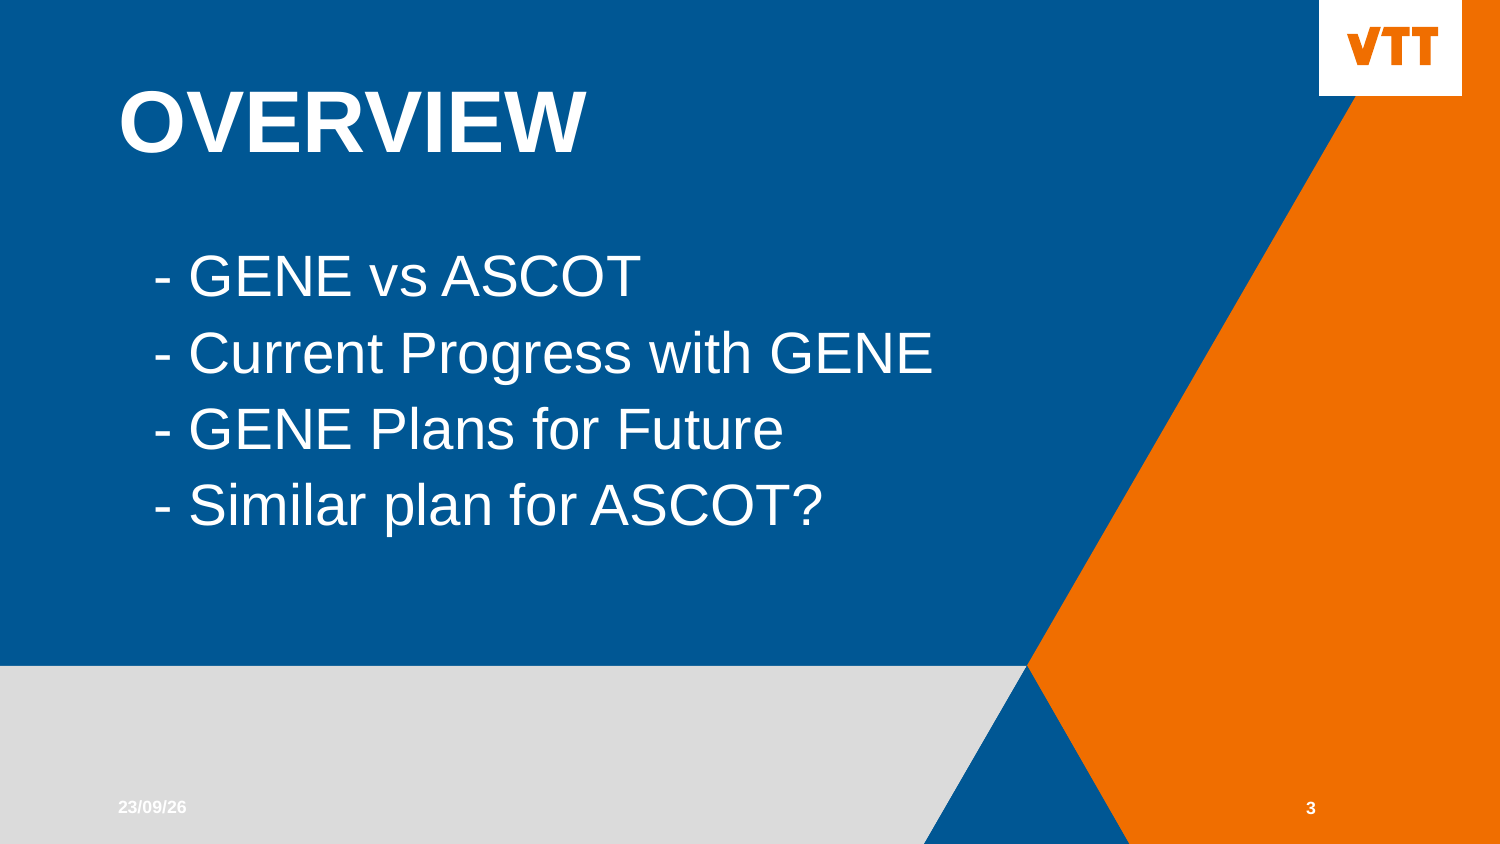

# OVERVIEW
- GENE vs ASCOT
- Current Progress with GENE
- GENE Plans for Future
- Similar plan for ASCOT?